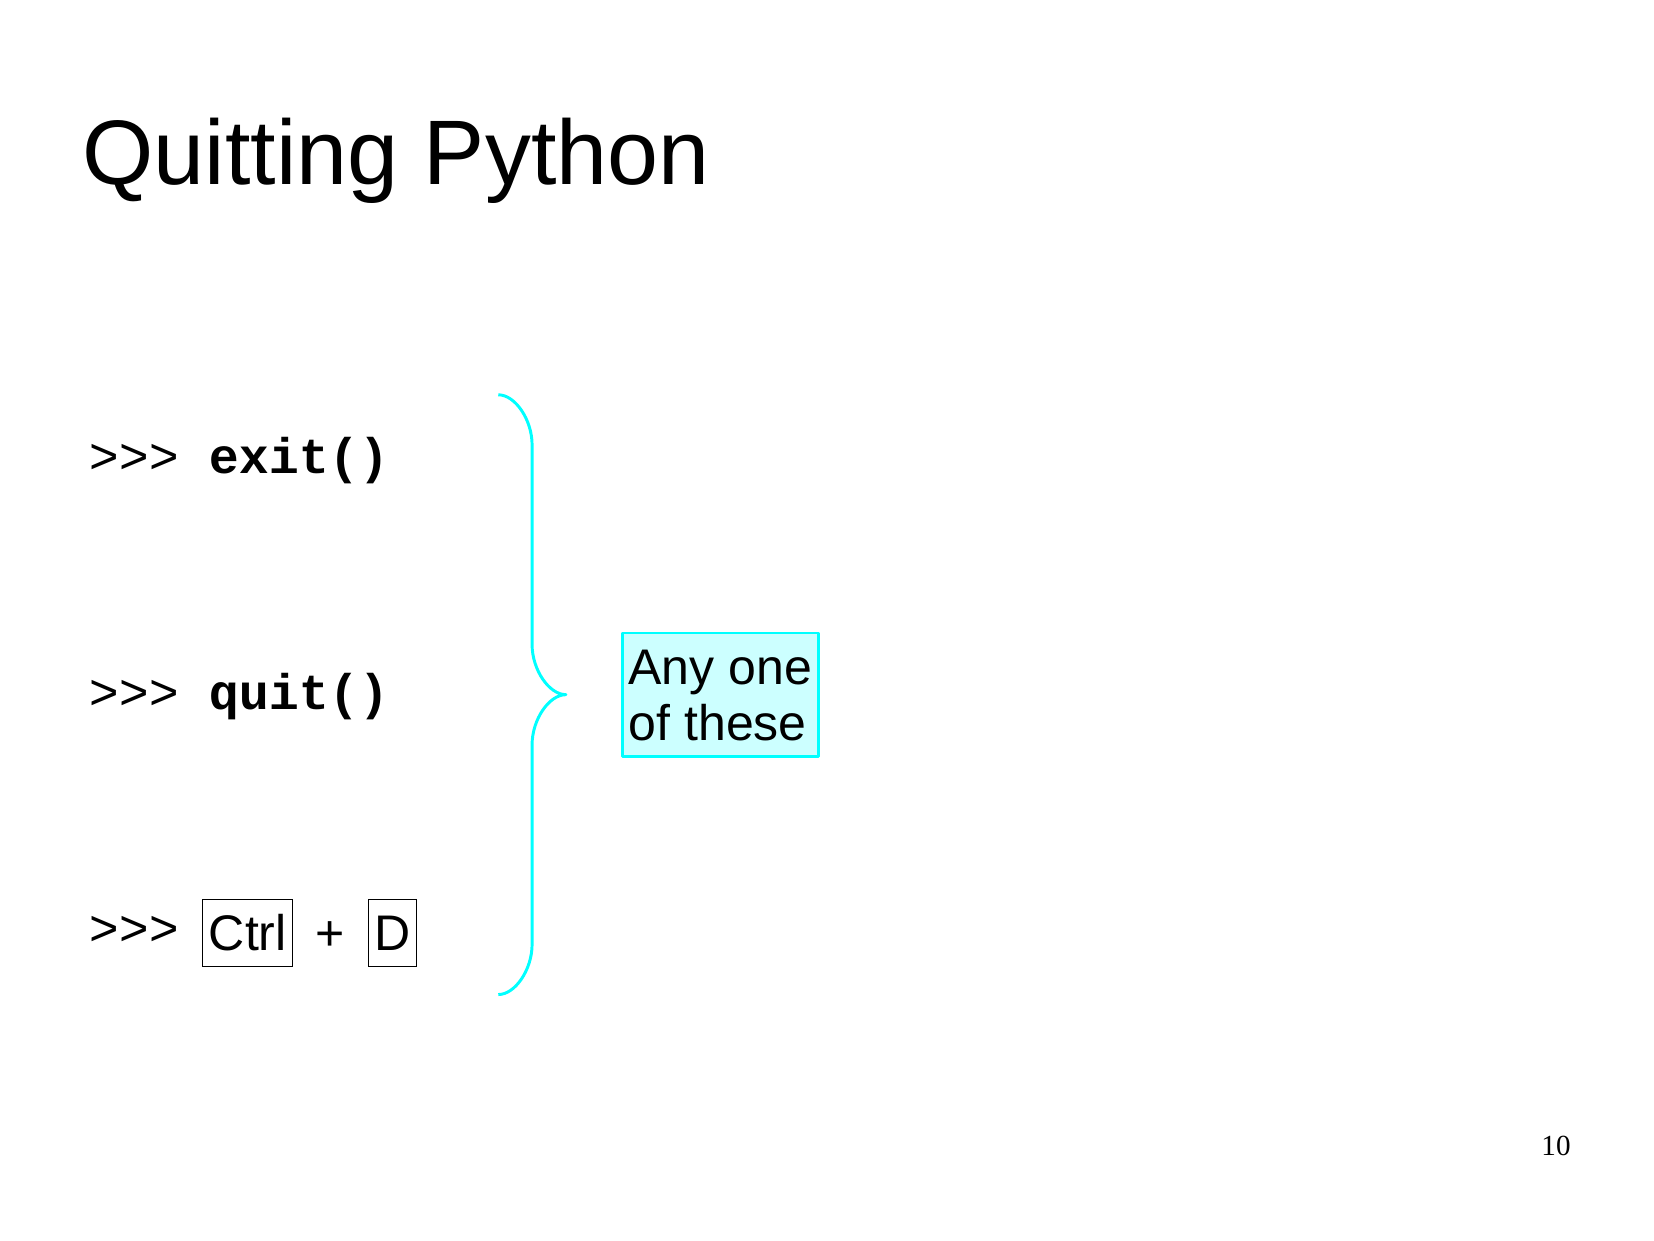

# Quitting Python
>>>
exit()
Any one
of these
>>>
quit()
>>>
Ctrl
+
D
10